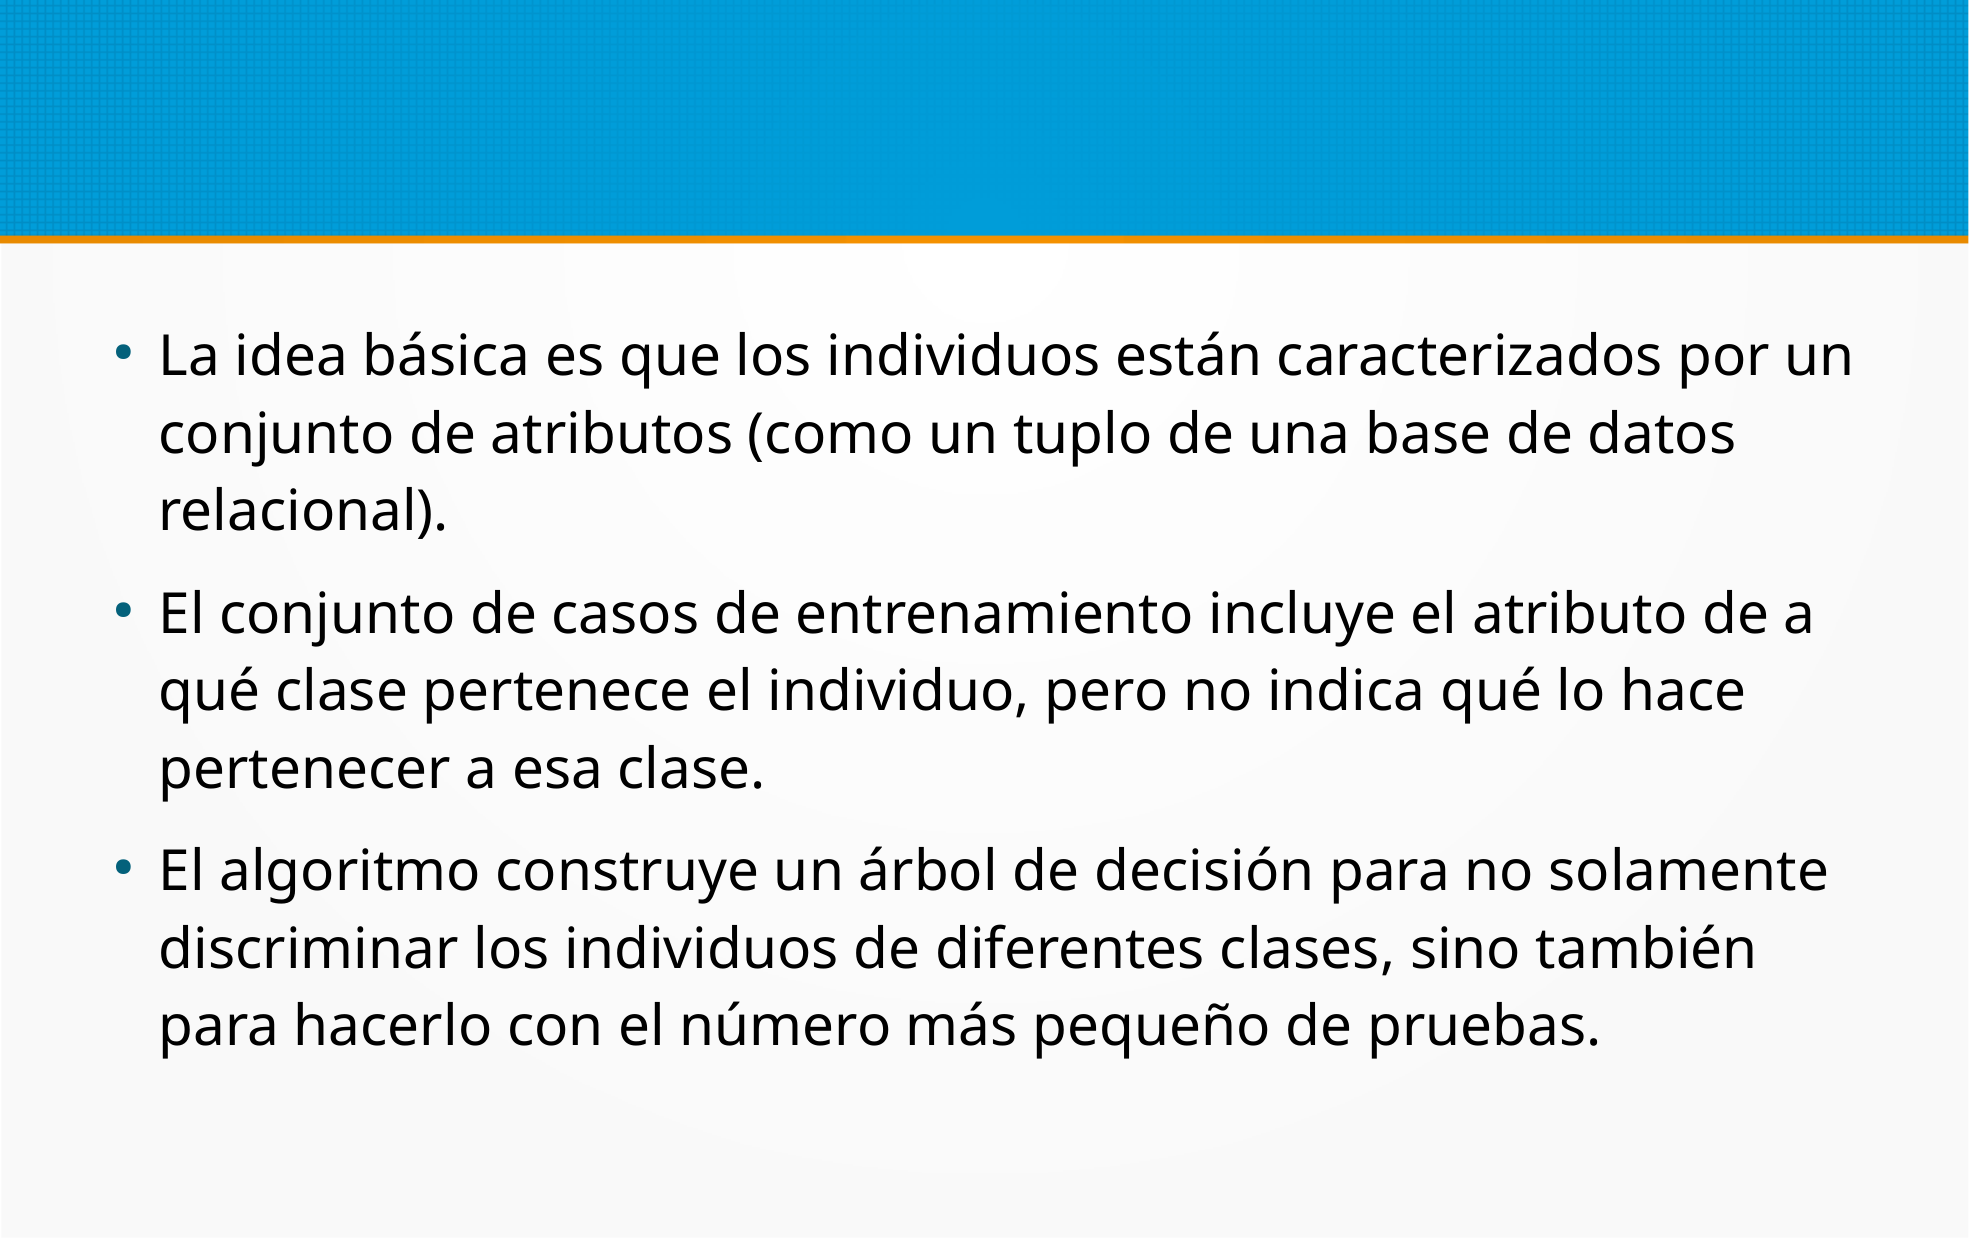

#
La idea básica es que los individuos están caracterizados por un conjunto de atributos (como un tuplo de una base de datos relacional).
El conjunto de casos de entrenamiento incluye el atributo de a qué clase pertenece el individuo, pero no indica qué lo hace pertenecer a esa clase.
El algoritmo construye un árbol de decisión para no solamente discriminar los individuos de diferentes clases, sino también para hacerlo con el número más pequeño de pruebas.